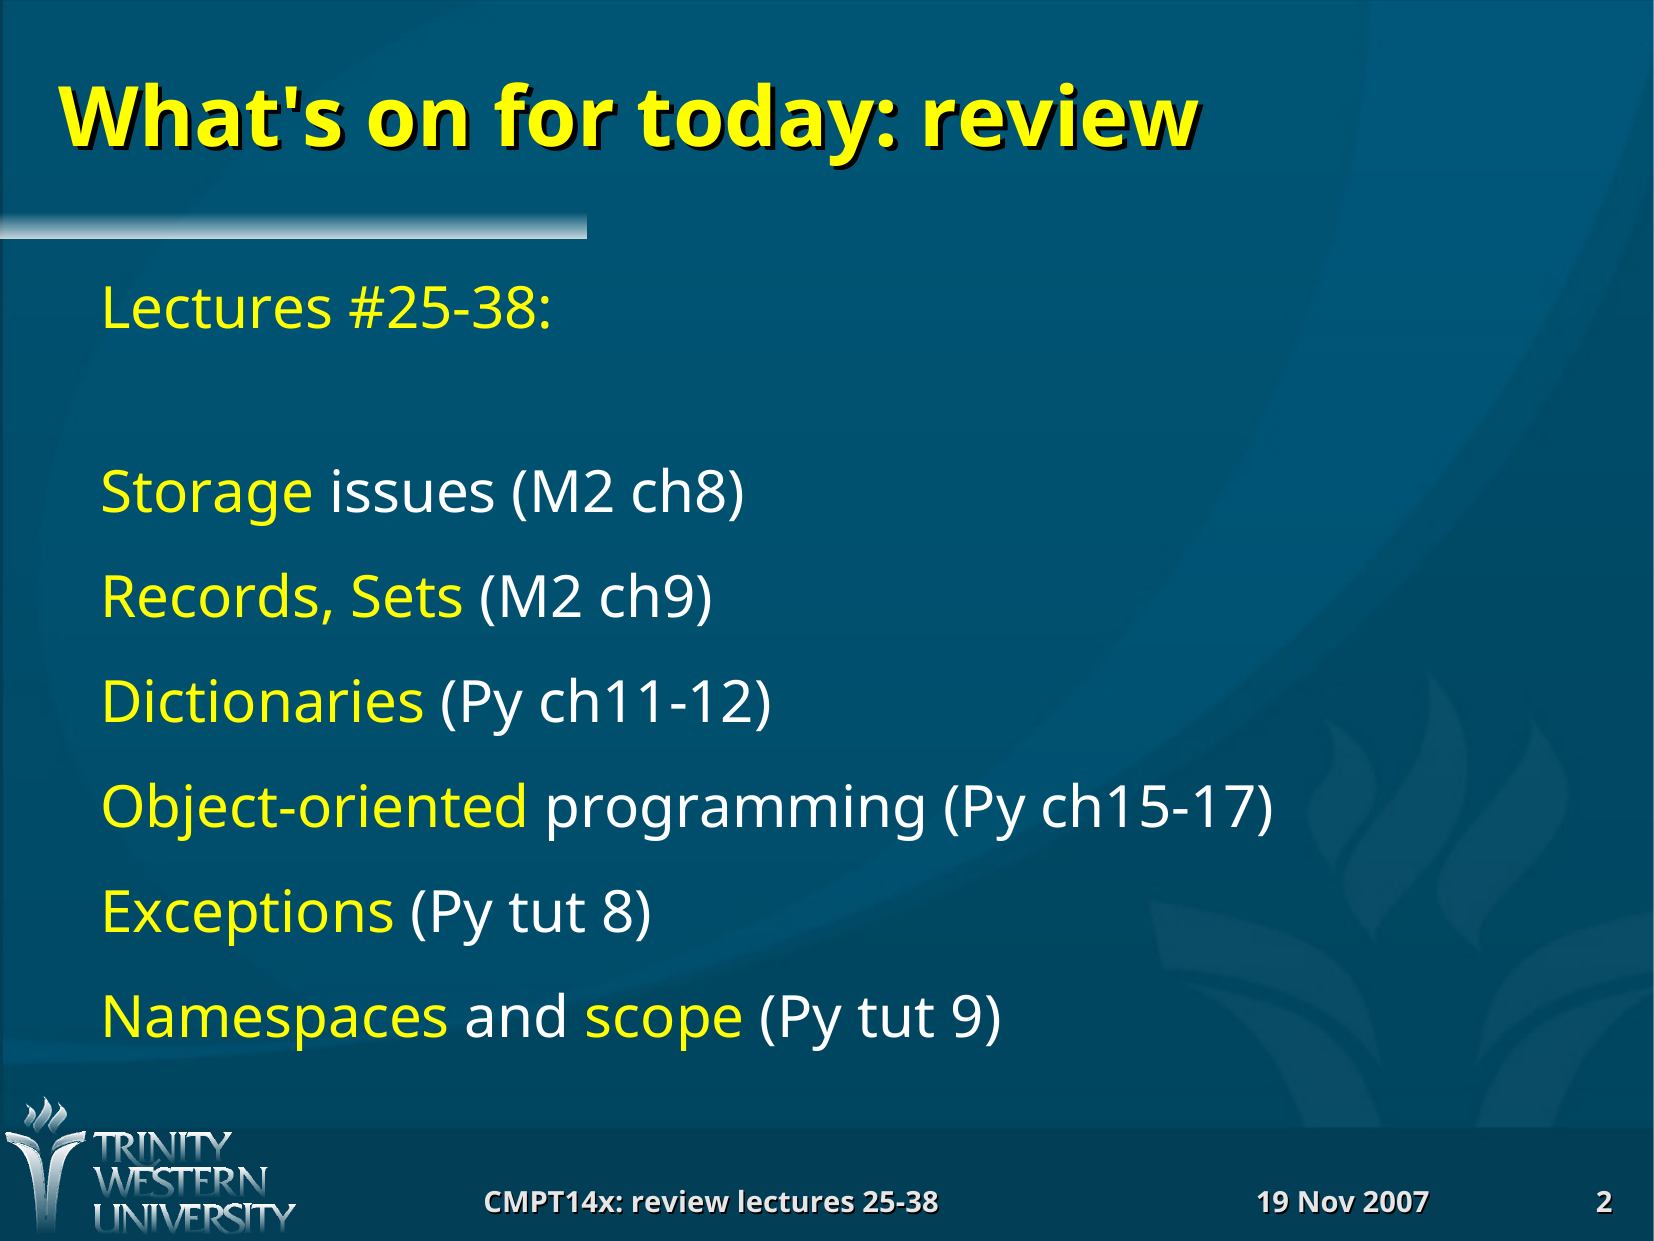

# What's on for today: review
Lectures #25-38:
Storage issues (M2 ch8)
Records, Sets (M2 ch9)
Dictionaries (Py ch11-12)
Object-oriented programming (Py ch15-17)
Exceptions (Py tut 8)
Namespaces and scope (Py tut 9)
CMPT14x: review lectures 25-38
19 Nov 2007
2